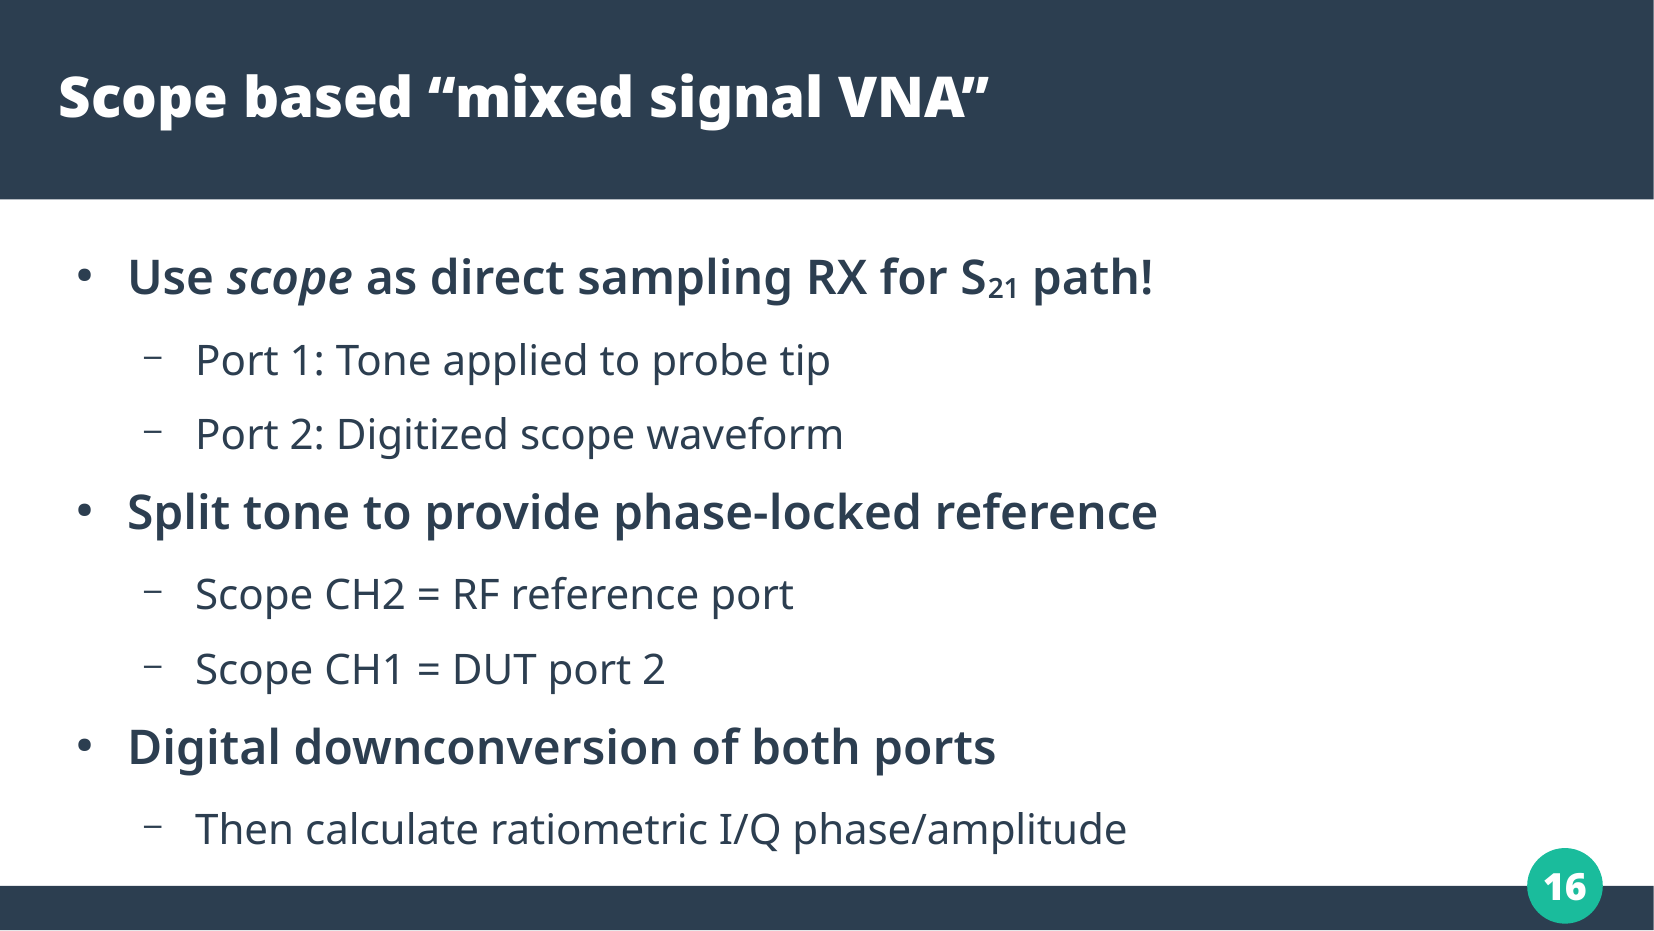

# Scope based “mixed signal VNA”
Use scope as direct sampling RX for S21 path!
Port 1: Tone applied to probe tip
Port 2: Digitized scope waveform
Split tone to provide phase-locked reference
Scope CH2 = RF reference port
Scope CH1 = DUT port 2
Digital downconversion of both ports
Then calculate ratiometric I/Q phase/amplitude